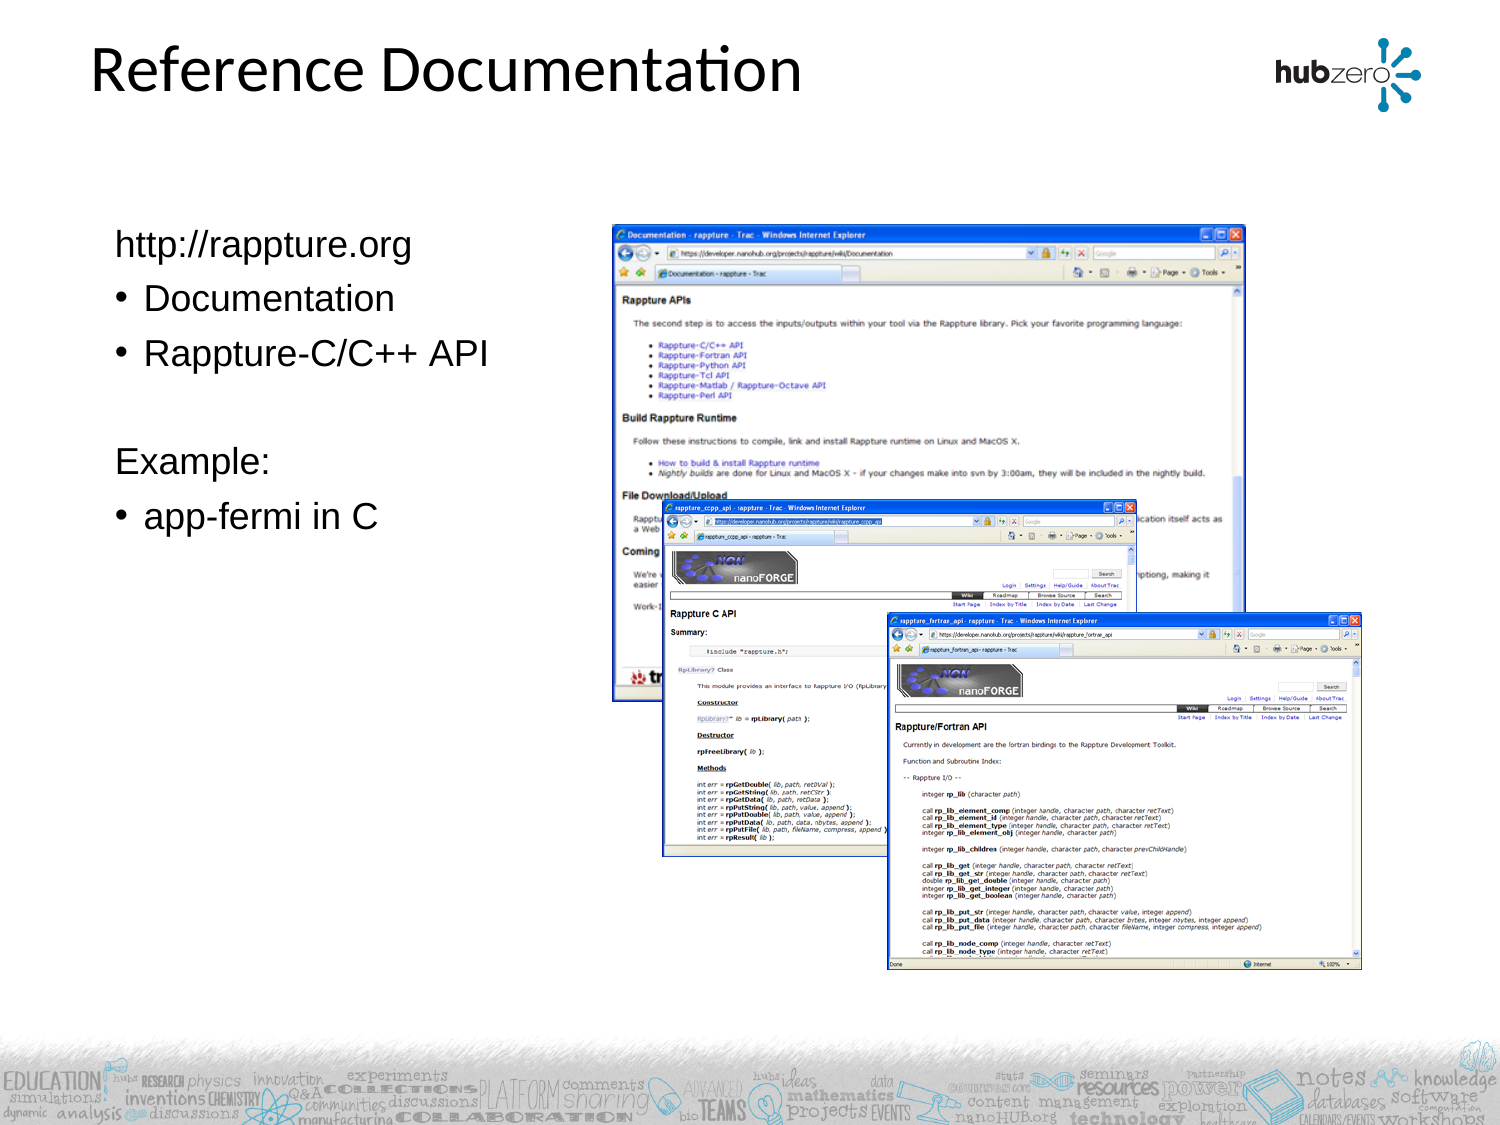

Reference Documentation
http://rappture.org
 Documentation
 Rappture-C/C++ API
Example:
 app-fermi in C